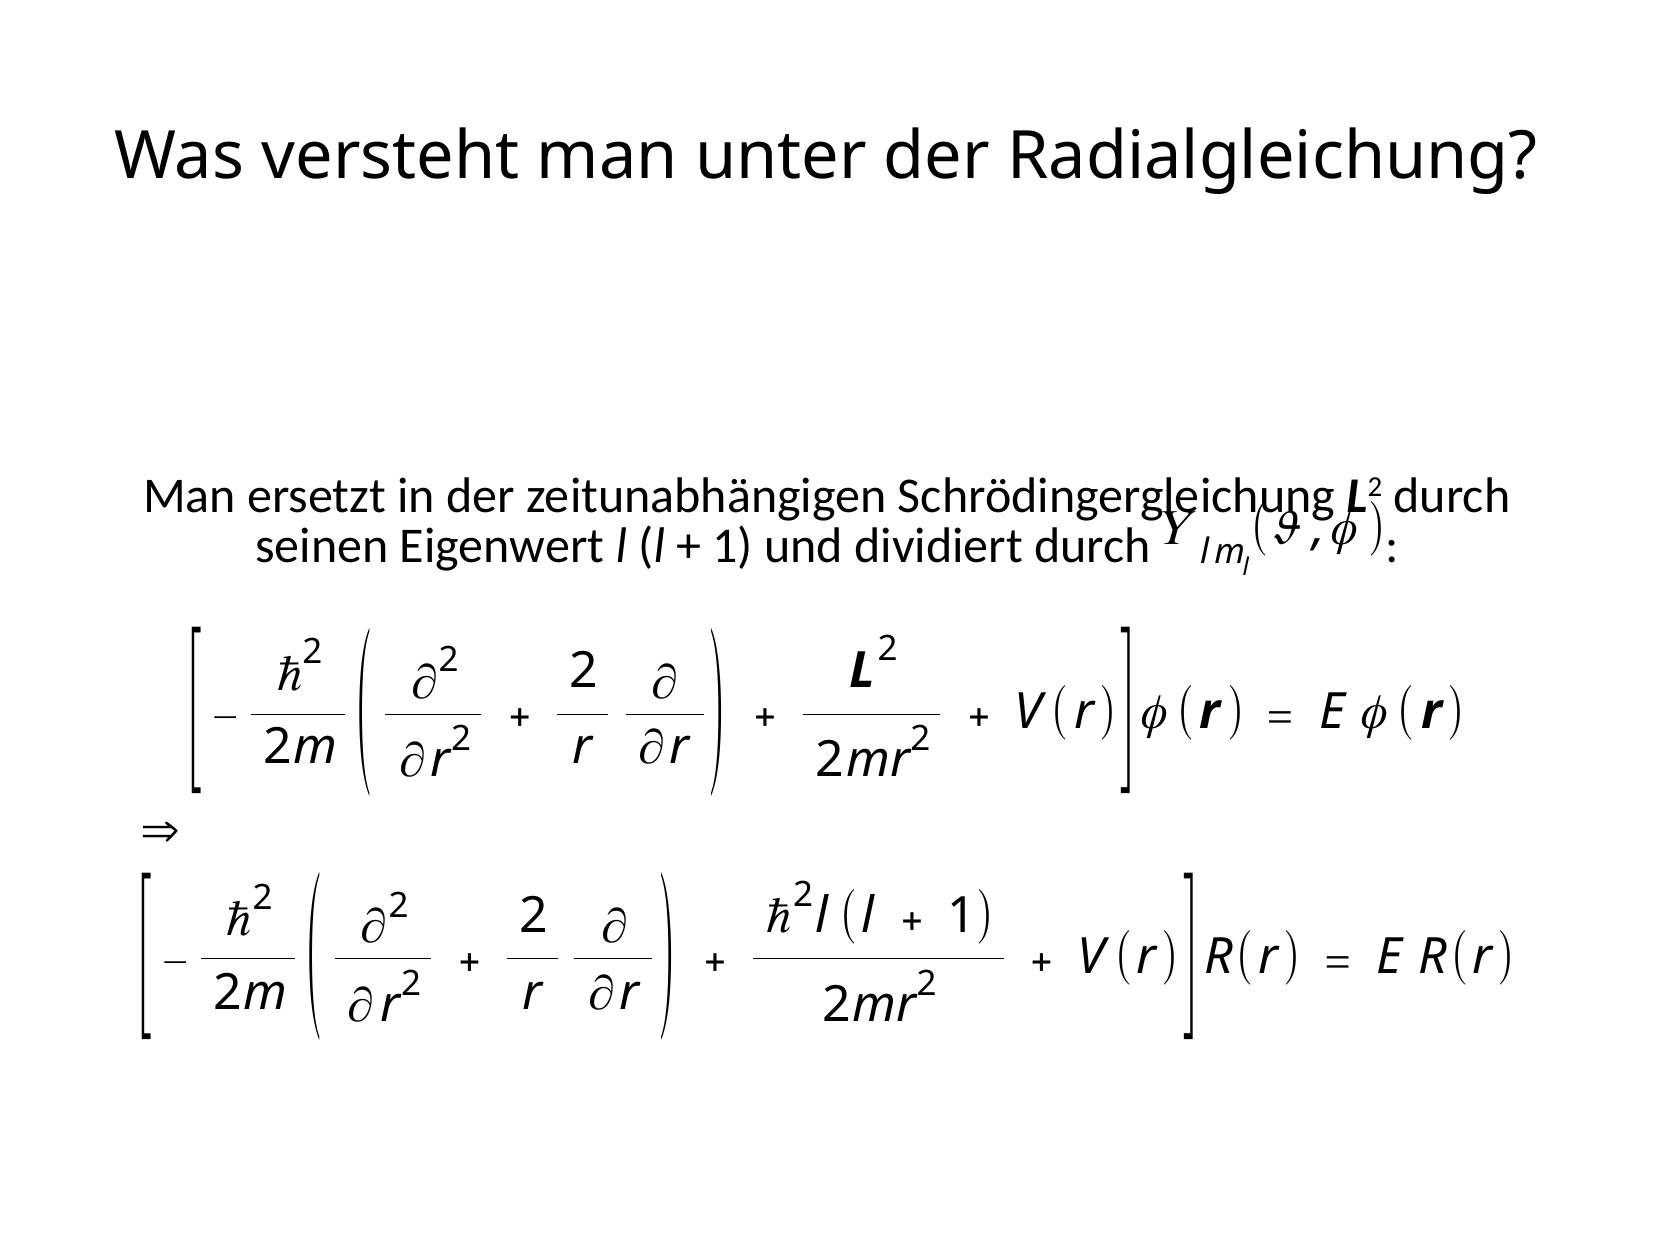

# Was versteht man unter der Radialgleichung?
Man ersetzt in der zeitunabhängigen Schrödingergleichung L2 durch seinen Eigenwert l (l + 1) und dividiert durch 			 :